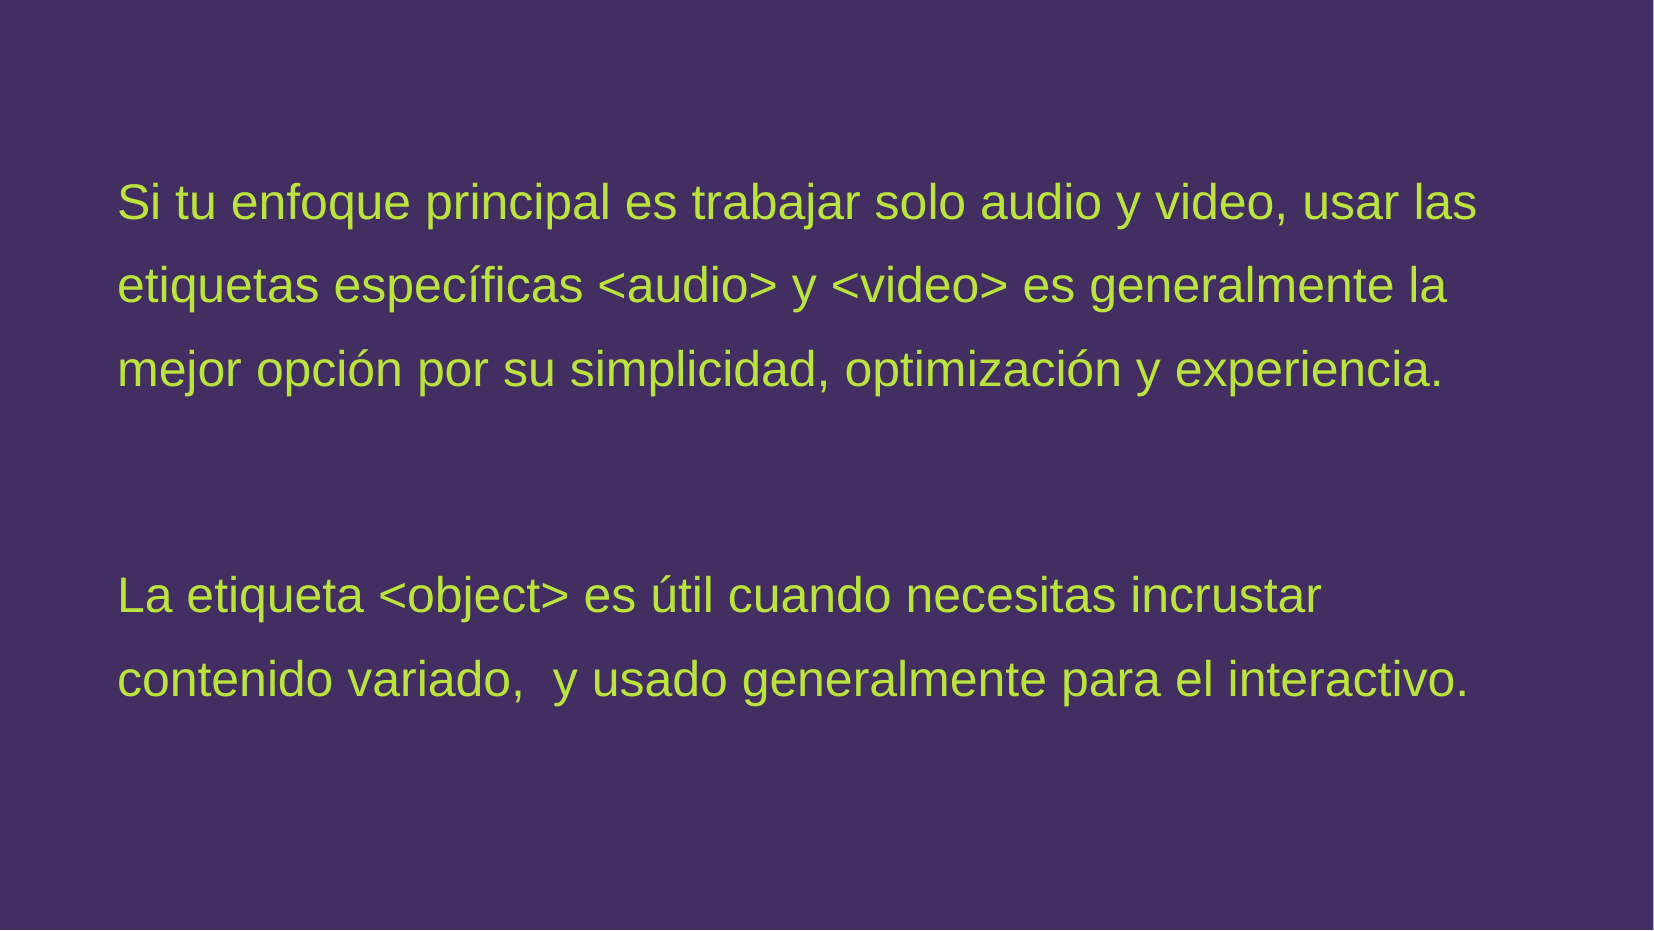

# Si tu enfoque principal es trabajar solo audio y video, usar las etiquetas específicas <audio> y <video> es generalmente la mejor opción por su simplicidad, optimización y experiencia.
La etiqueta <object> es útil cuando necesitas incrustar contenido variado, y usado generalmente para el interactivo.